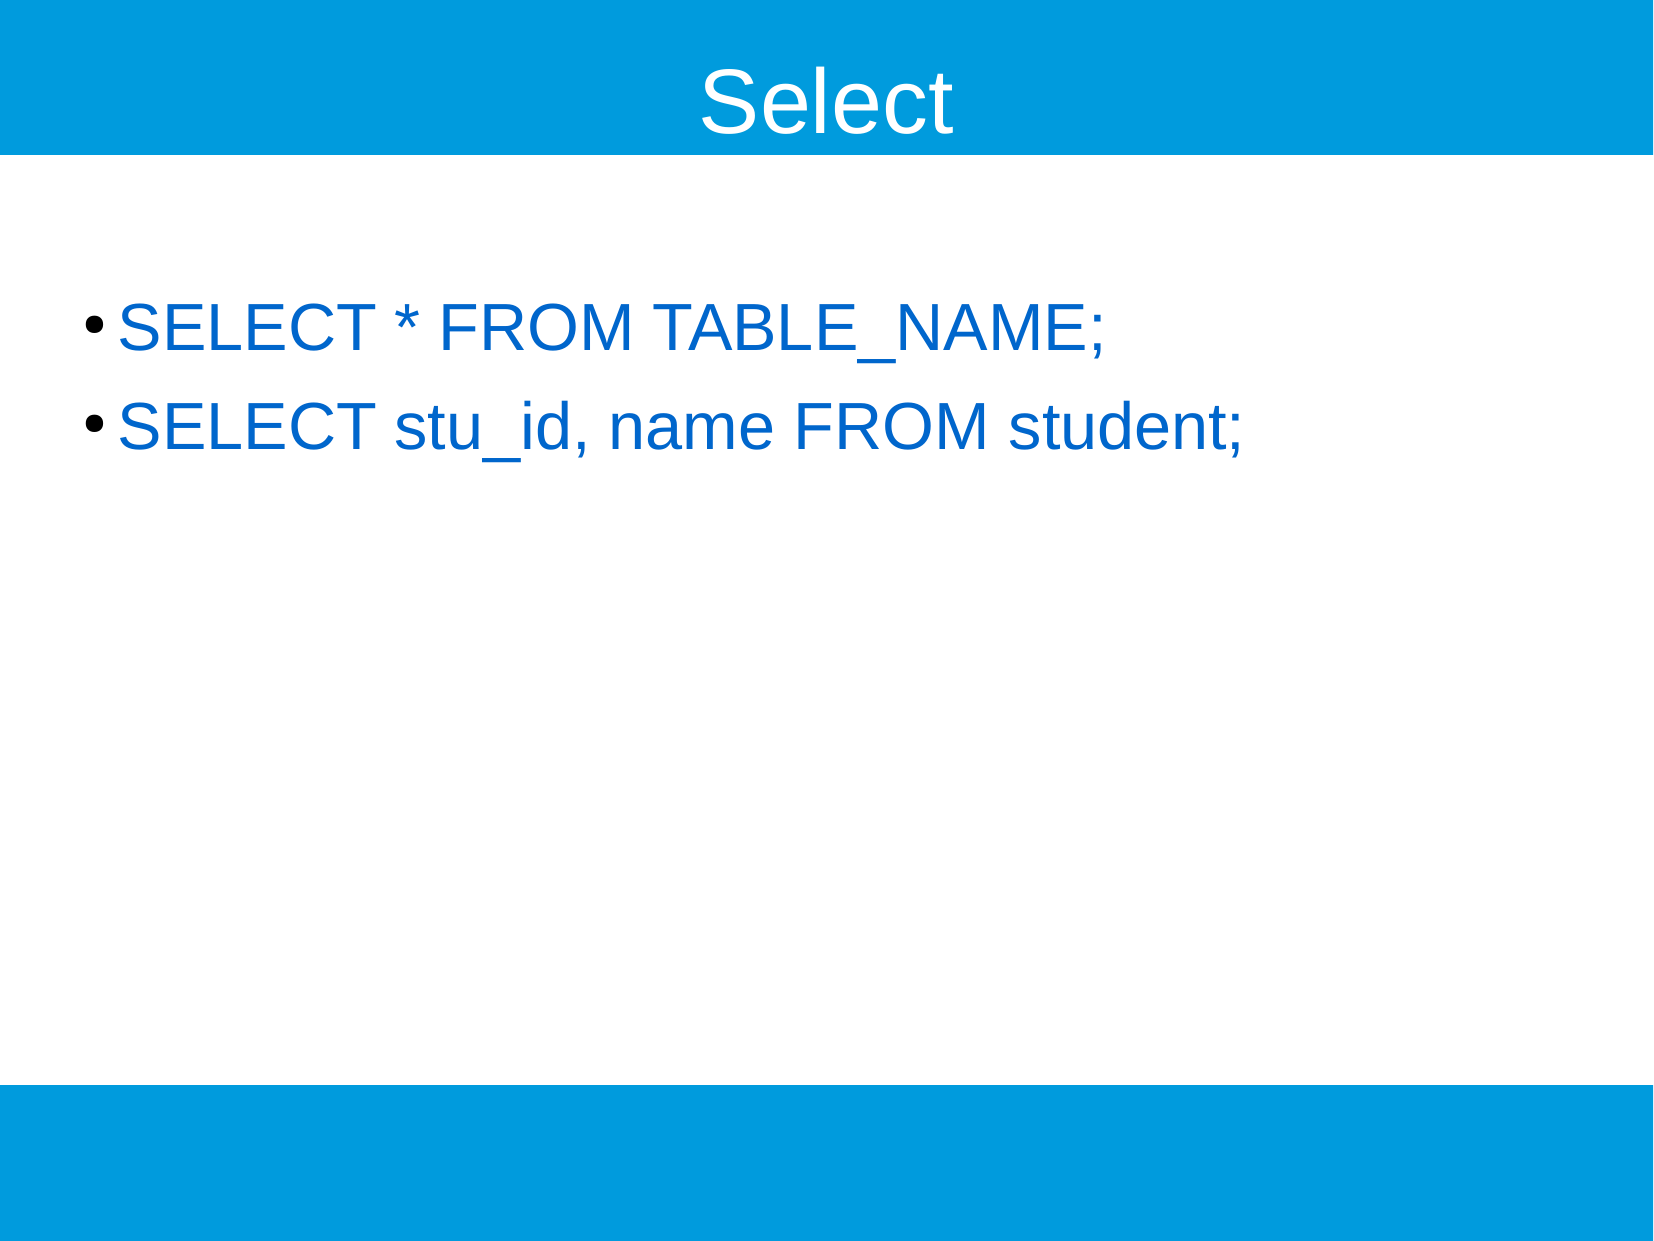

# Select
SELECT * FROM TABLE_NAME;
SELECT stu_id, name FROM student;